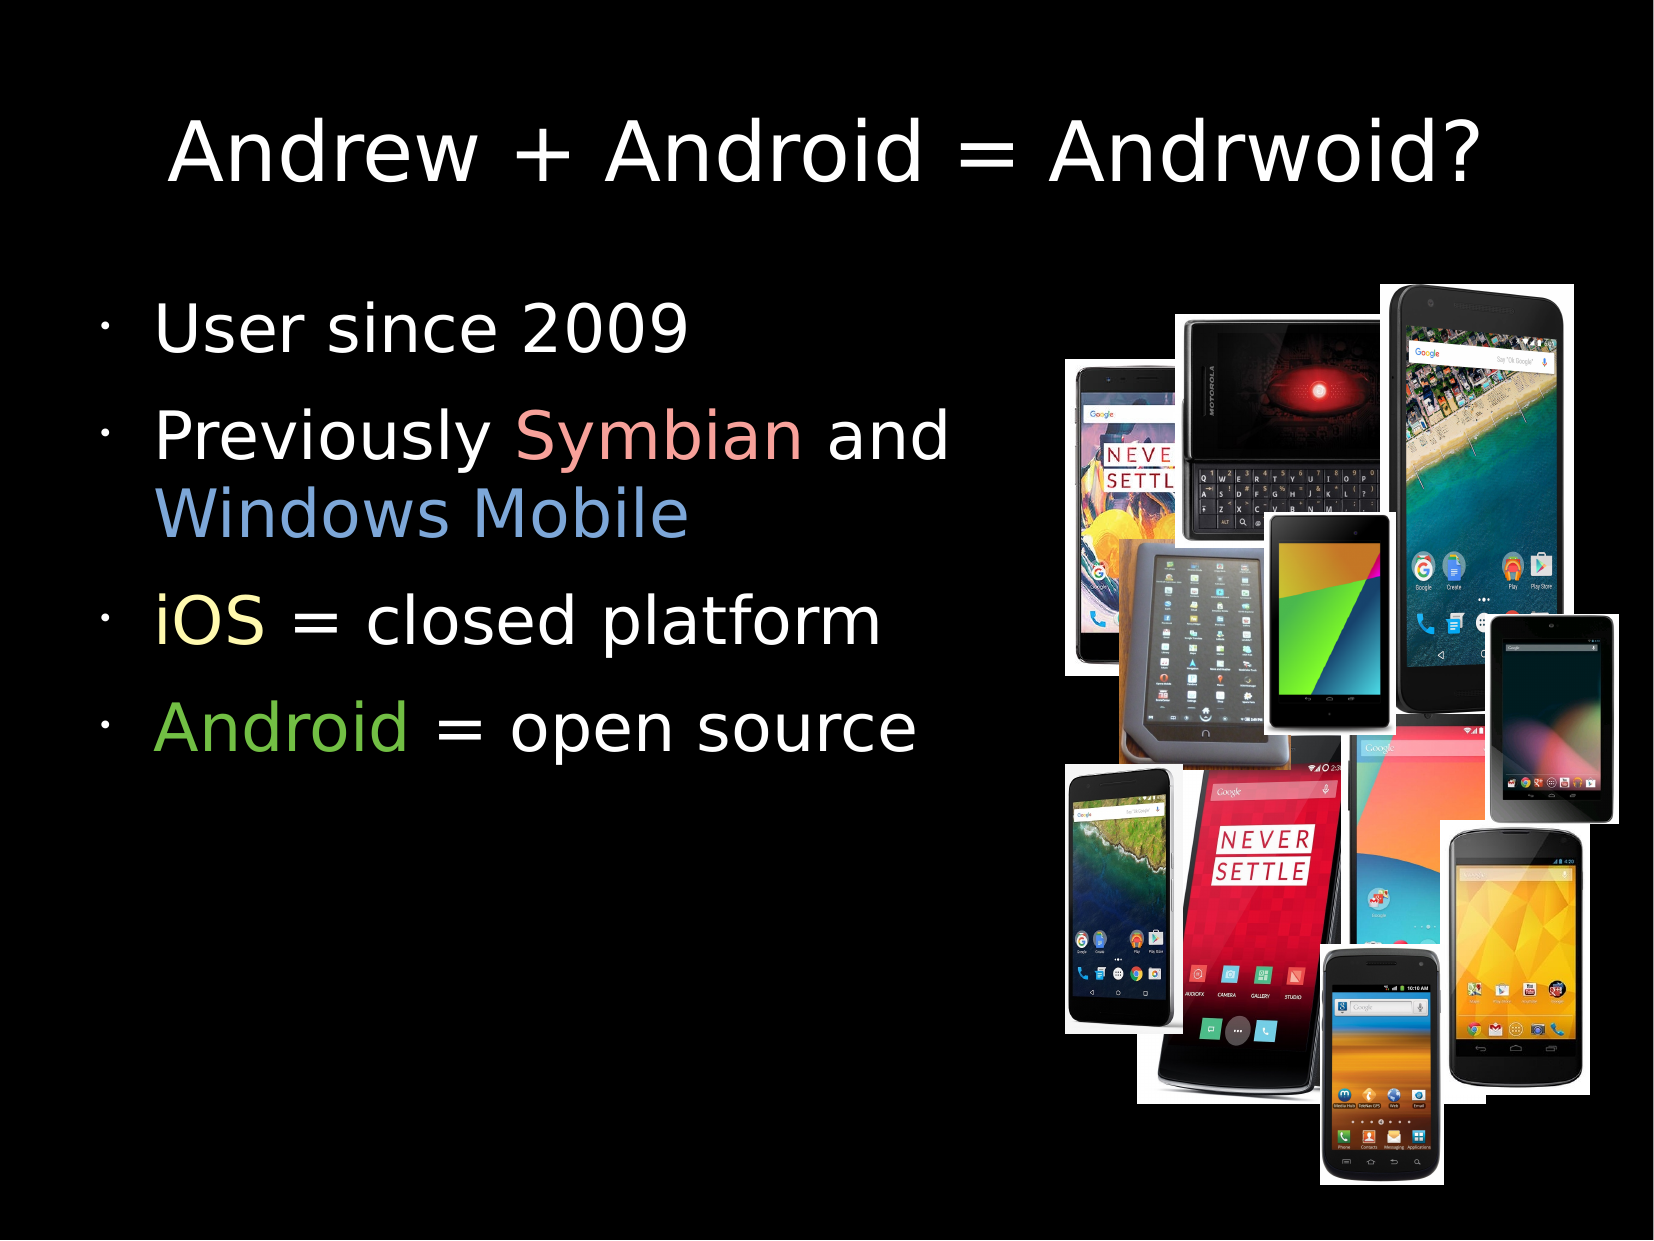

Andrew + Android = Andrwoid?
# User since 2009
Previously Symbian and Windows Mobile
iOS = closed platform
Android = open source